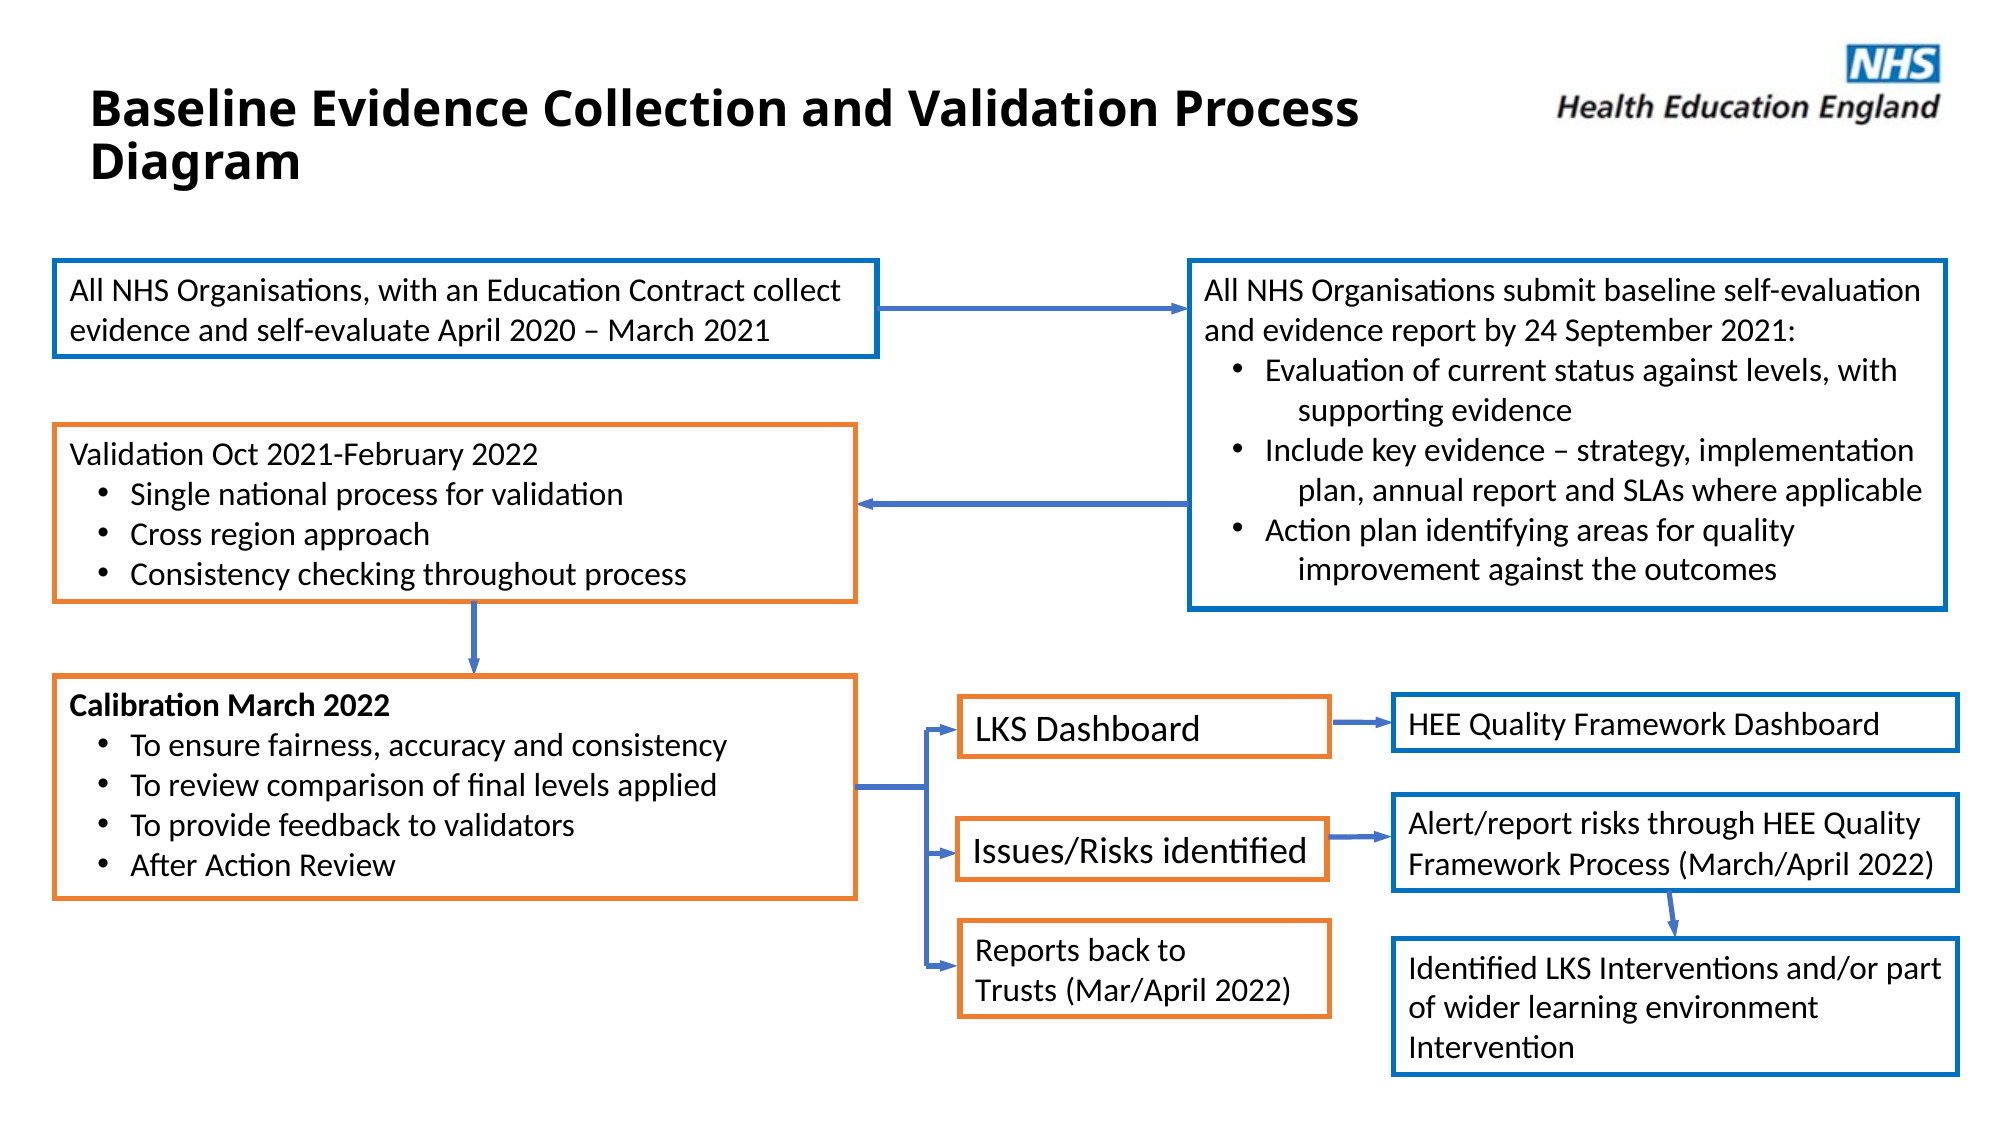

# Baseline Evidence Collection and Validation Process Diagram
All NHS Organisations, with an Education Contract collect evidence and self-evaluate April 2020 – March 2021
All NHS Organisations submit baseline self-evaluation and evidence report by 24 September 2021:
Evaluation of current status against levels, with supporting evidence
Include key evidence – strategy, implementation plan, annual report and SLAs where applicable
Action plan identifying areas for quality improvement against the outcomes
Validation Oct 2021-February 2022
Single national process for validation
Cross region approach
Consistency checking throughout process
Calibration March 2022
To ensure fairness, accuracy and consistency
To review comparison of final levels applied
To provide feedback to validators
After Action Review
HEE Quality Framework Dashboard
LKS Dashboard
Alert/report risks through HEE Quality Framework Process (March/April 2022)
Issues/Risks identified
Reports back to Trusts (Mar/April 2022)
Identified LKS Interventions and/or part of wider learning environment Intervention